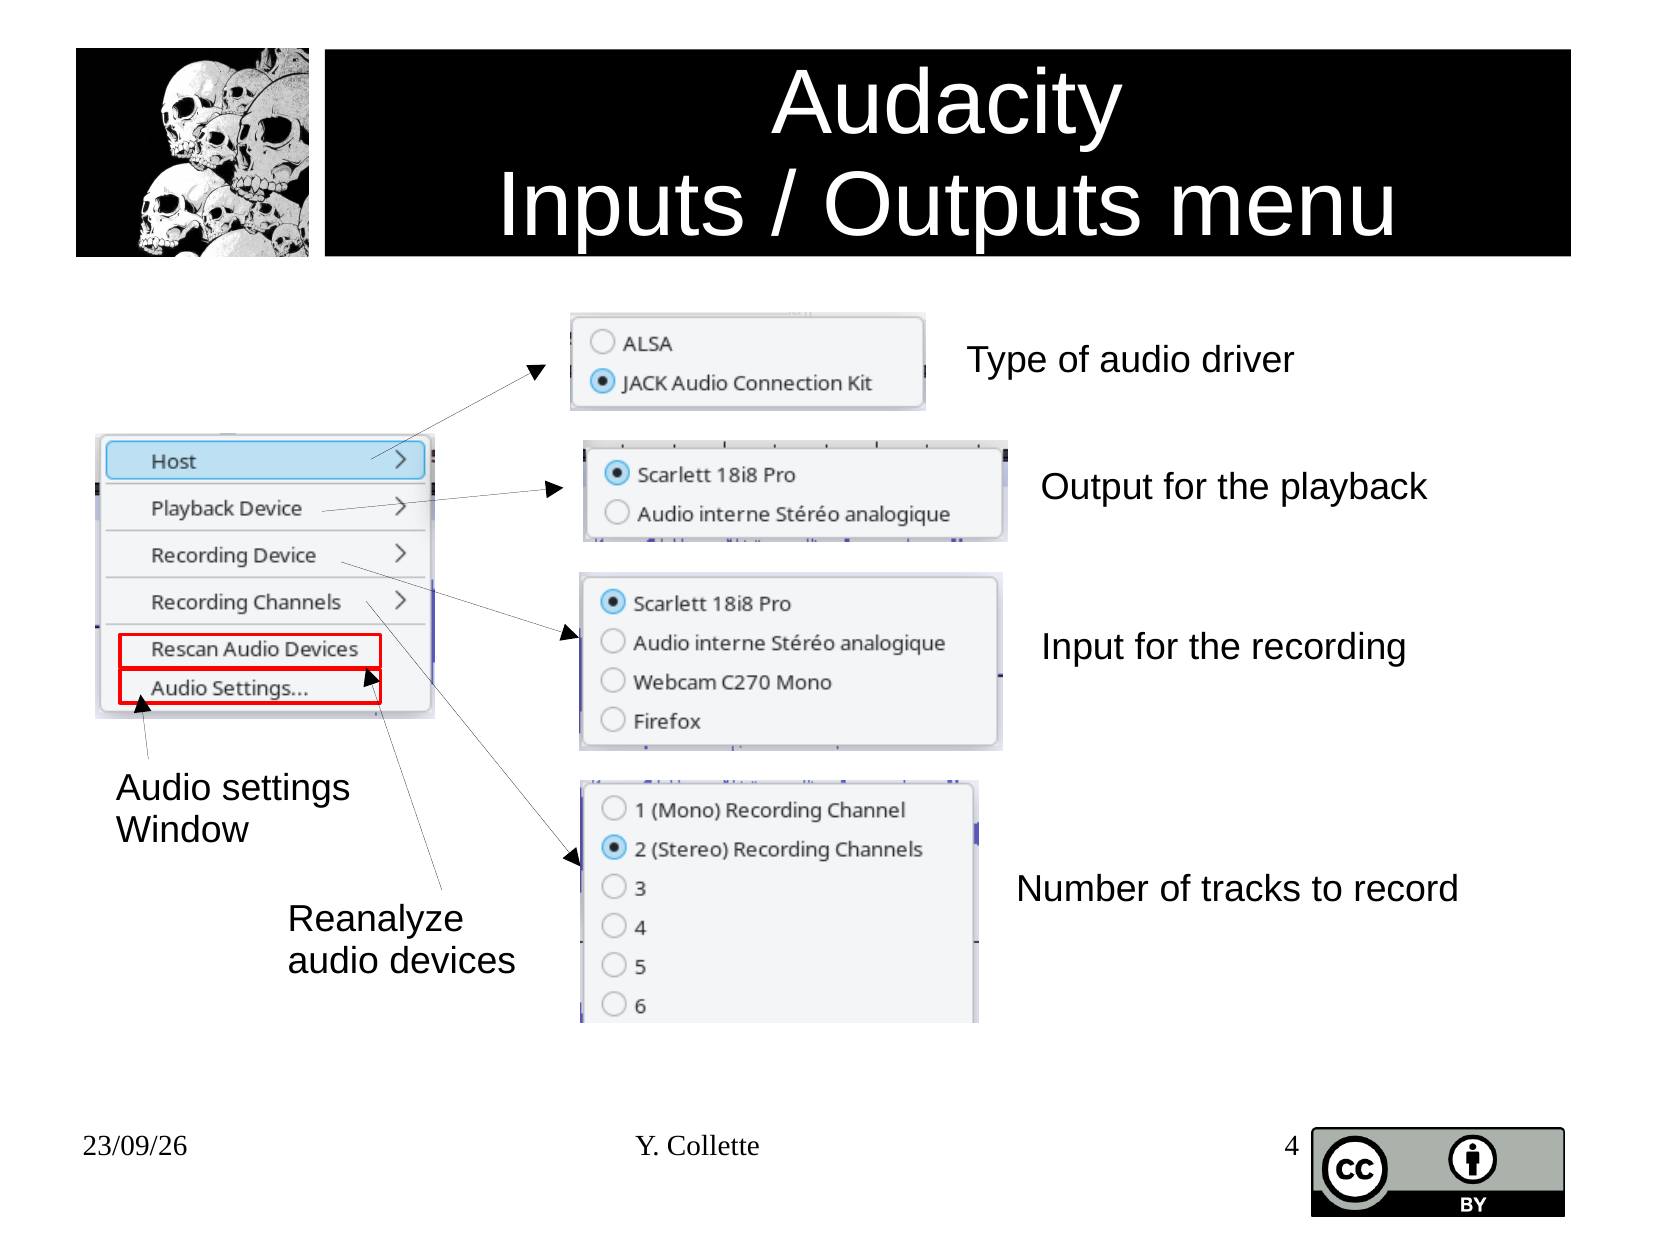

# Audacity Inputs / Outputs menu
Type of audio driver
Output for the playback
Input for the recording
Audio settings Window
Number of tracks to record
Reanalyze audio devices
Y. Collette
4